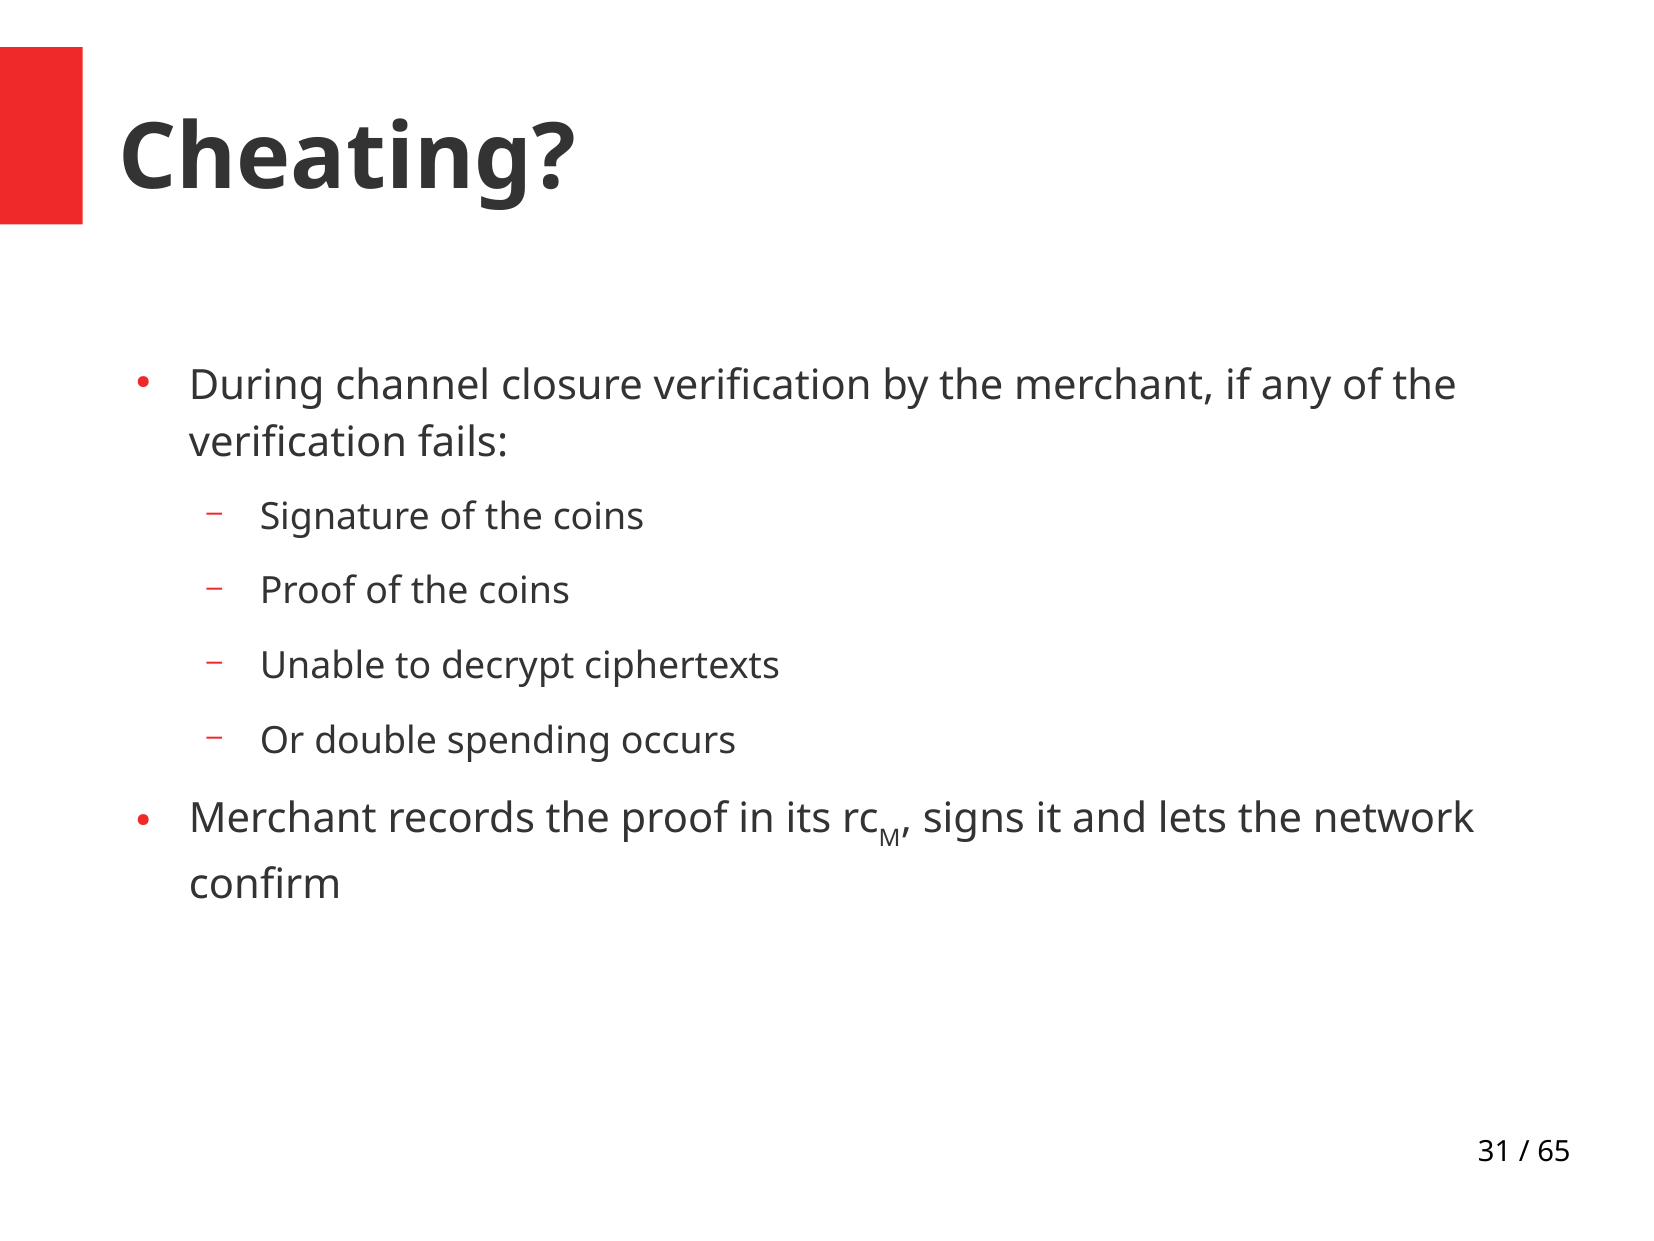

# Cheating?
During channel closure verification by the merchant, if any of the verification fails:
Signature of the coins
Proof of the coins
Unable to decrypt ciphertexts
Or double spending occurs
Merchant records the proof in its rcM, signs it and lets the network confirm
31